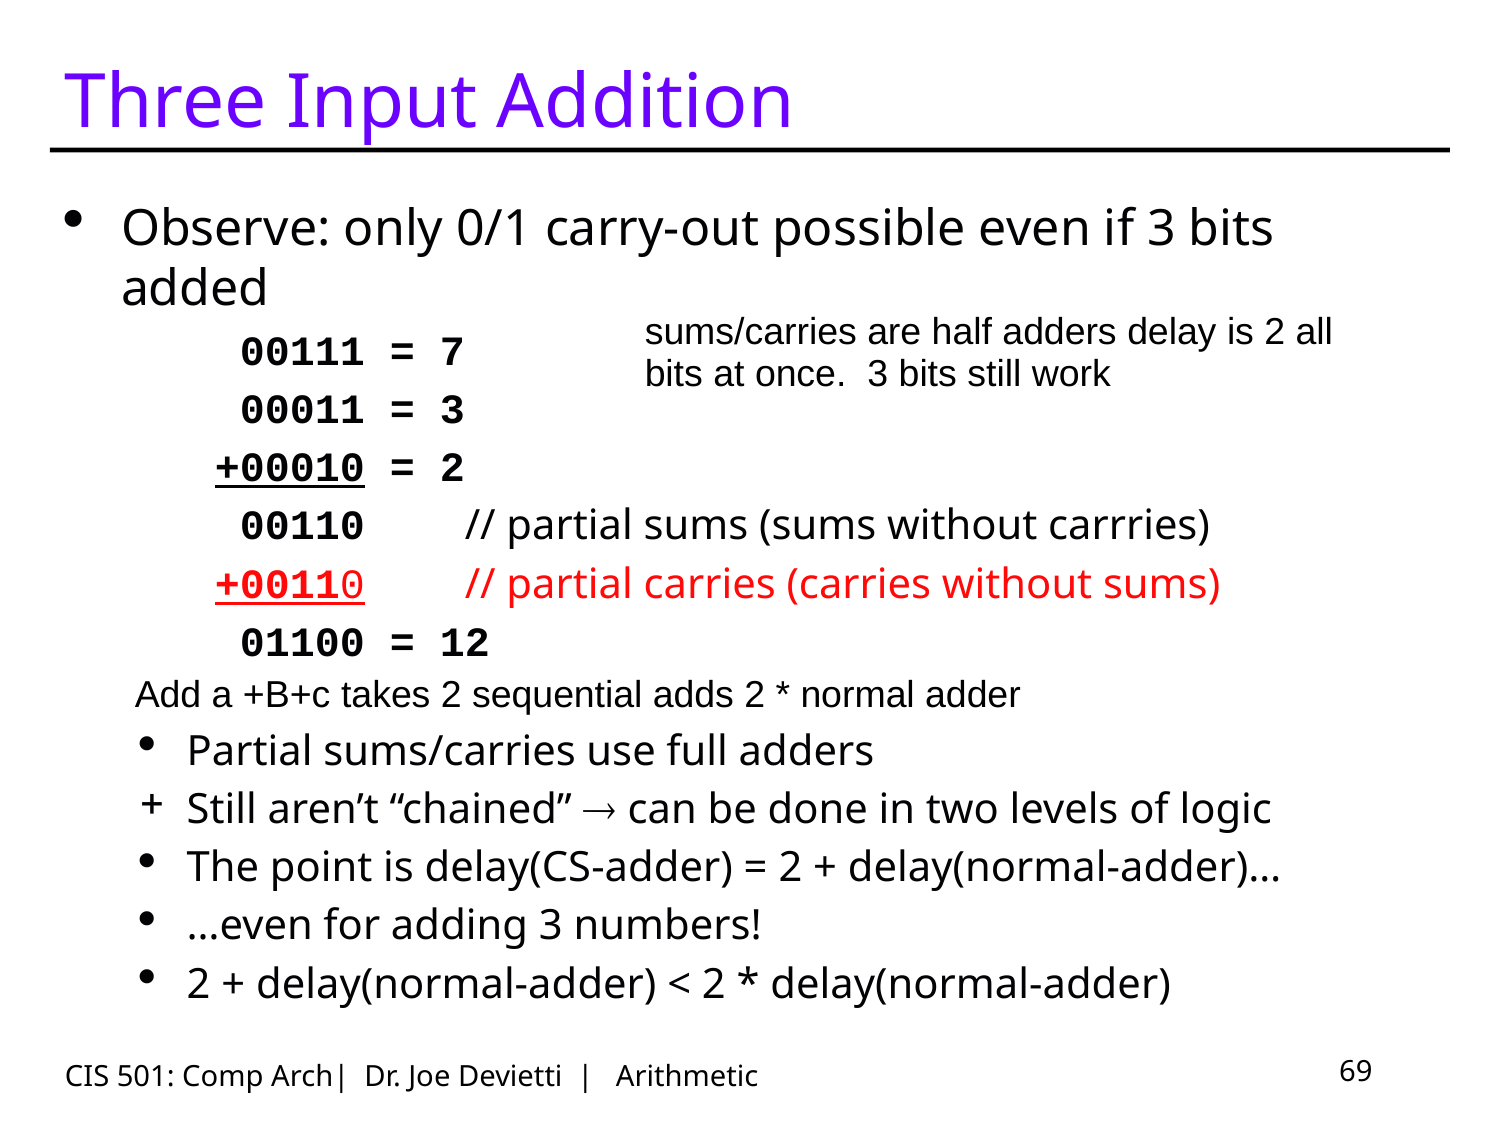

Three Input Addition
Observe: only 0/1 carry-out possible even if 3 bits added
 00111 = 7
 00011 = 3
+00010 = 2
 00110 // partial sums (sums without carrries)
+00110 // partial carries (carries without sums)
 01100 = 12
Partial sums/carries use full adders
Still aren’t “chained”  can be done in two levels of logic
The point is delay(CS-adder) = 2 + delay(normal-adder)…
…even for adding 3 numbers!
2 + delay(normal-adder) < 2 * delay(normal-adder)
sums/carries are half adders delay is 2 all bits at once. 3 bits still work
Add a +B+c takes 2 sequential adds 2 * normal adder
CIS 501: Comp Arch| Dr. Joe Devietti | Arithmetic